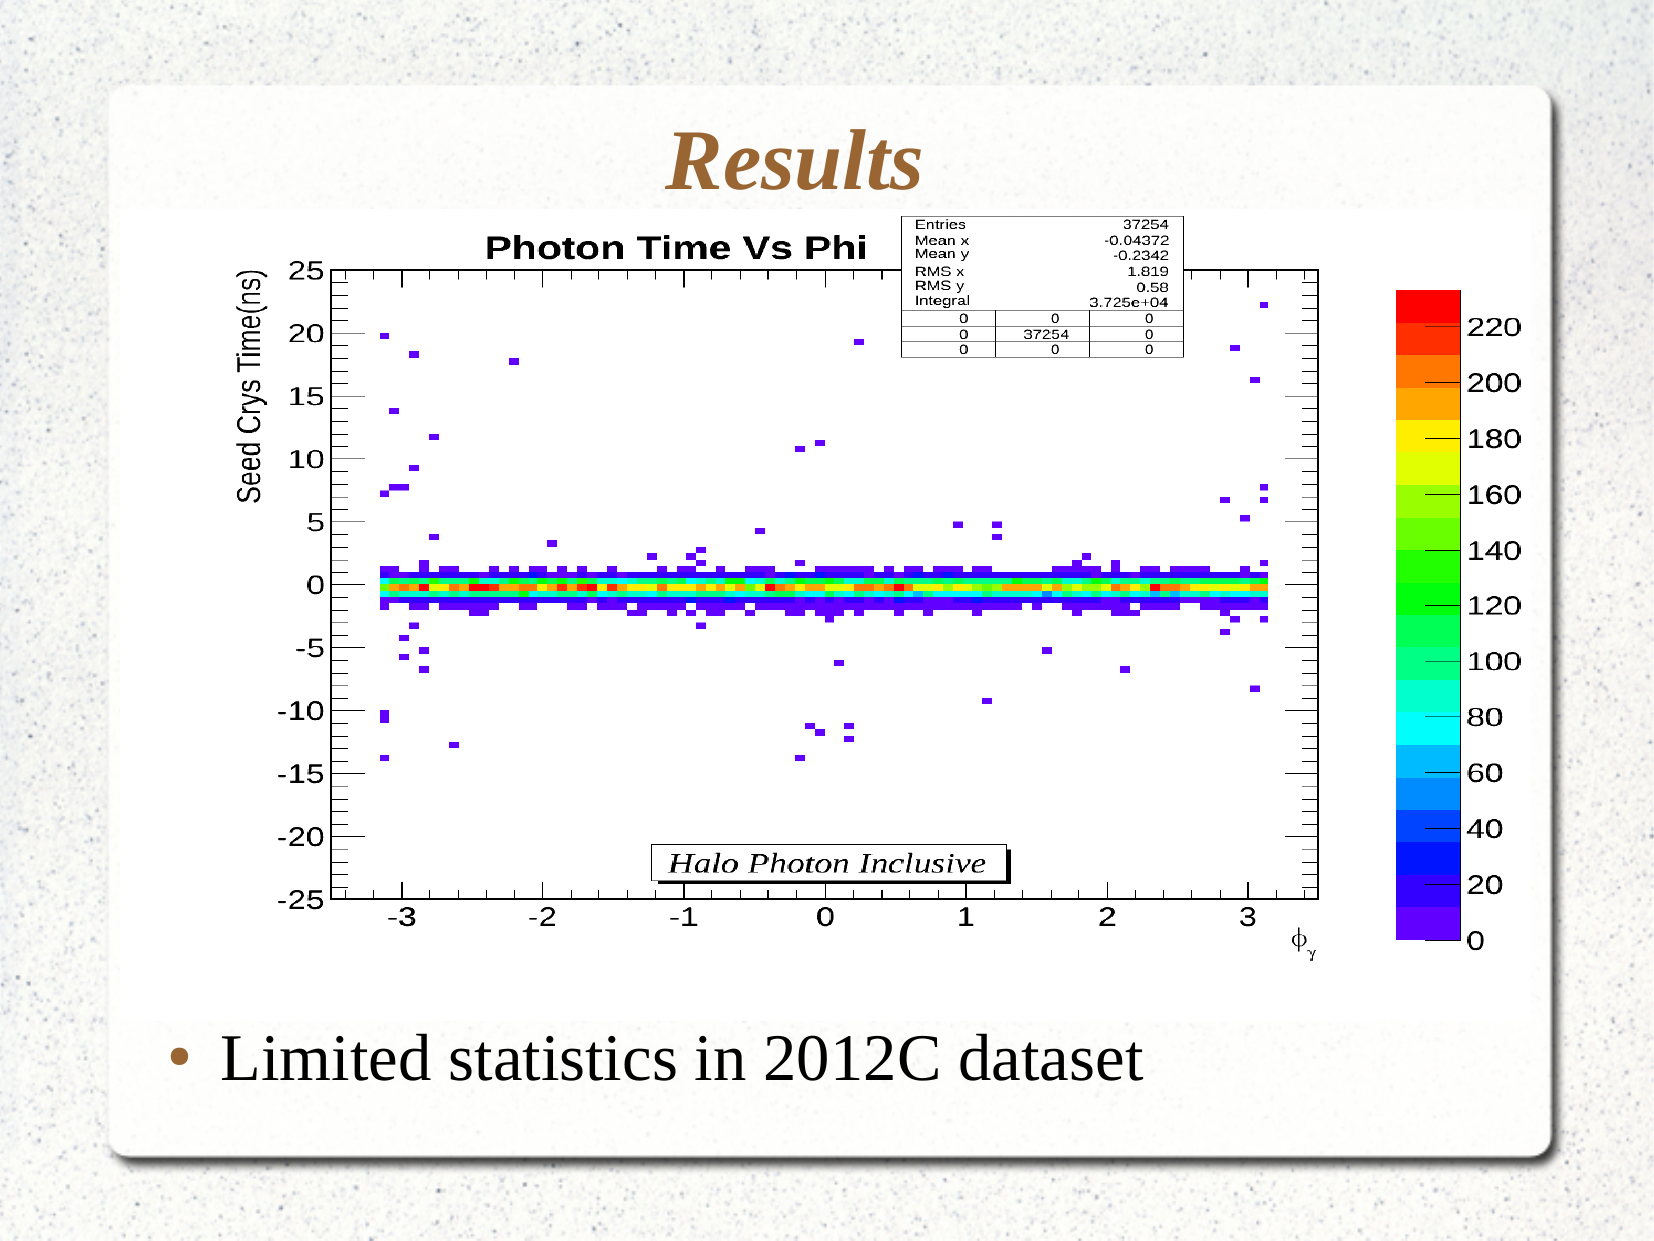

# Results
Limited statistics in 2012C dataset